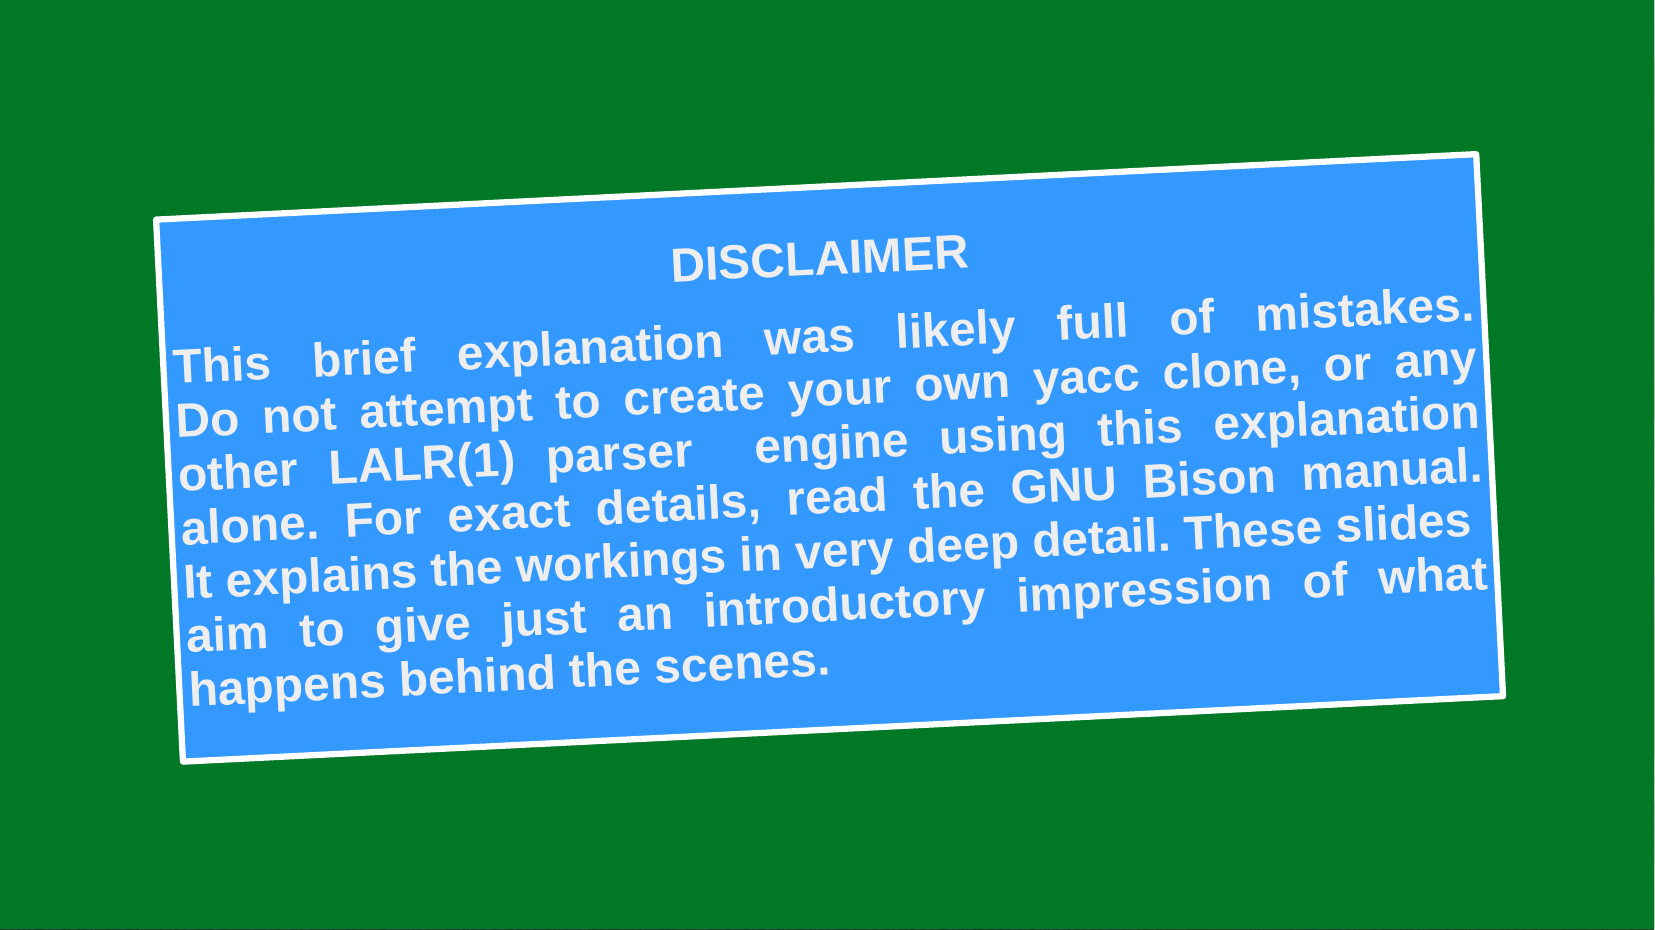

# yacc / byacc / GNU Bison grammar
DISCLAIMER
This brief explanation was likely full of mistakes.
Do not attempt to create your own yacc clone, or any
other LALR(1) parser engine using this explanation
alone. For exact details, read the GNU Bison manual.
It explains the workings in very deep detail. These slides
aim to give just an introductory impression of what
happens behind the scenes.